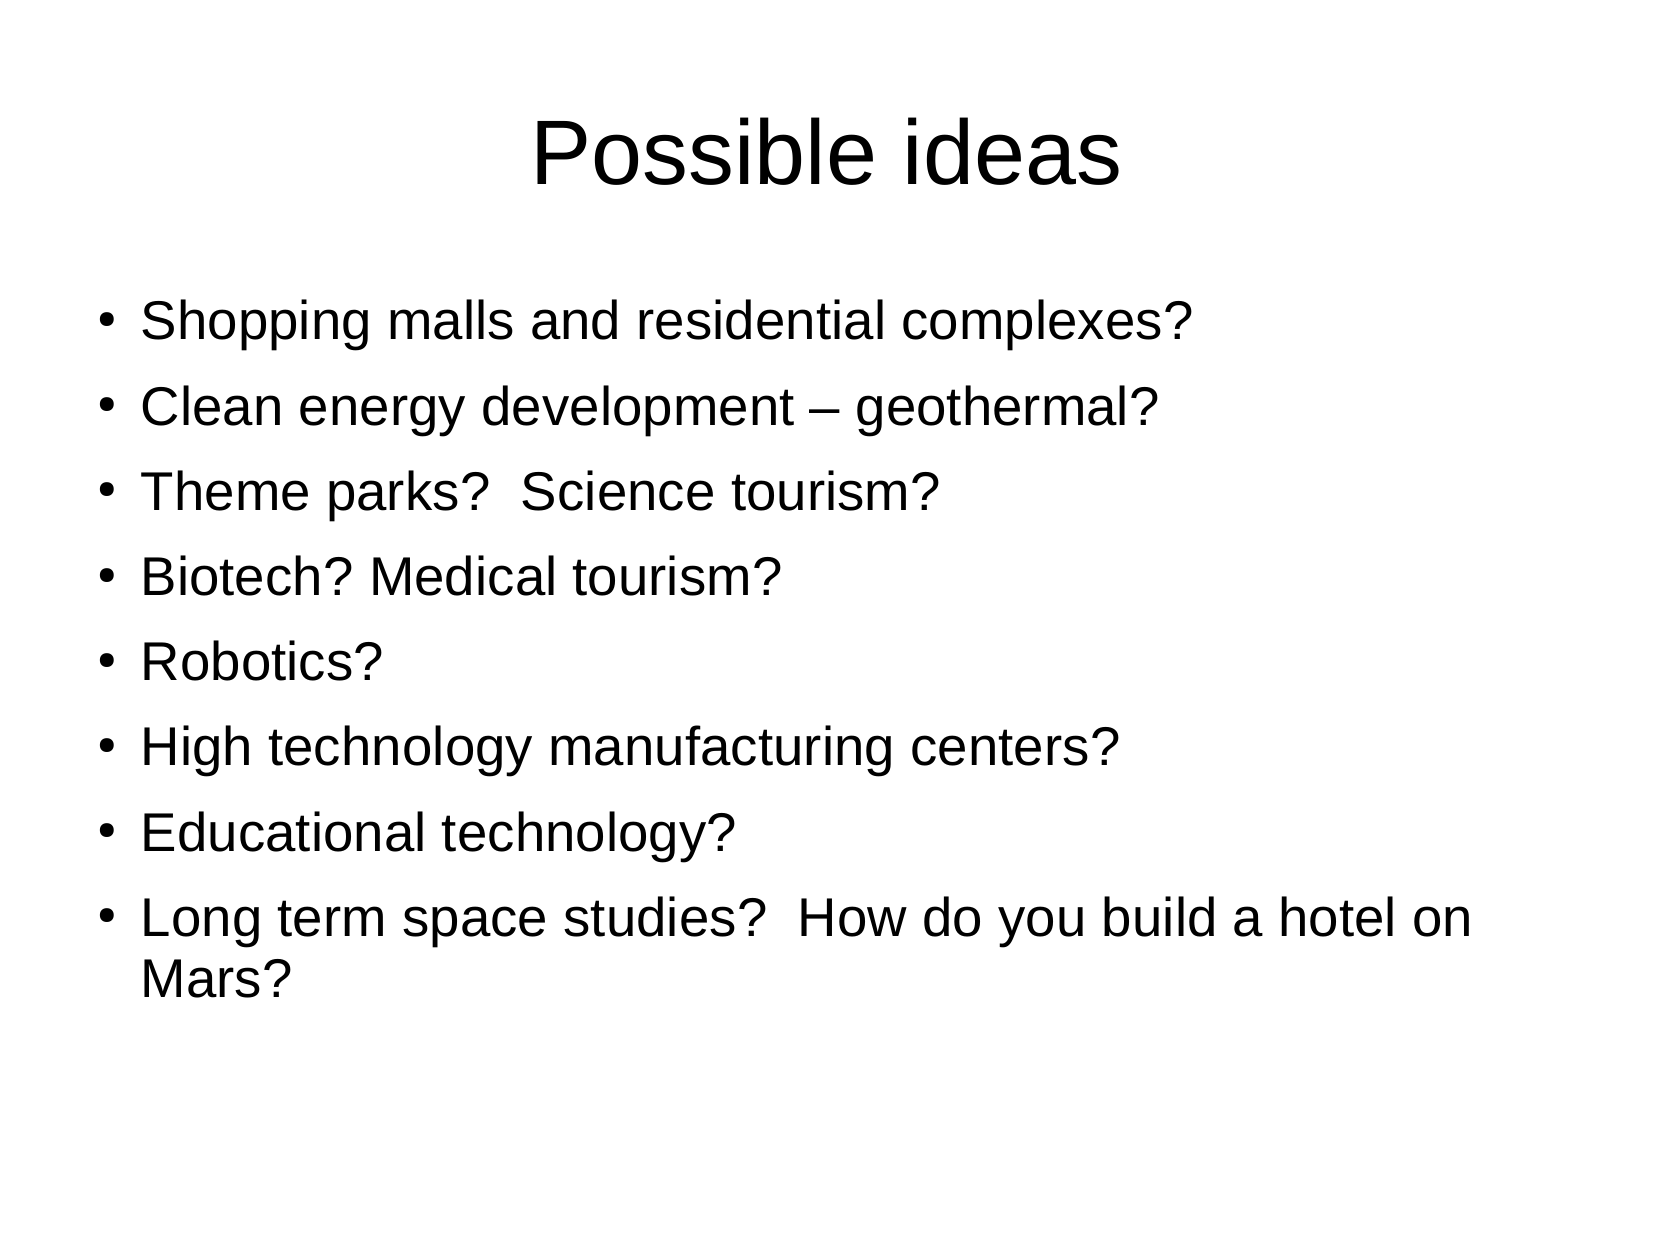

# Possible ideas
Shopping malls and residential complexes?
Clean energy development – geothermal?
Theme parks? Science tourism?
Biotech? Medical tourism?
Robotics?
High technology manufacturing centers?
Educational technology?
Long term space studies? How do you build a hotel on Mars?